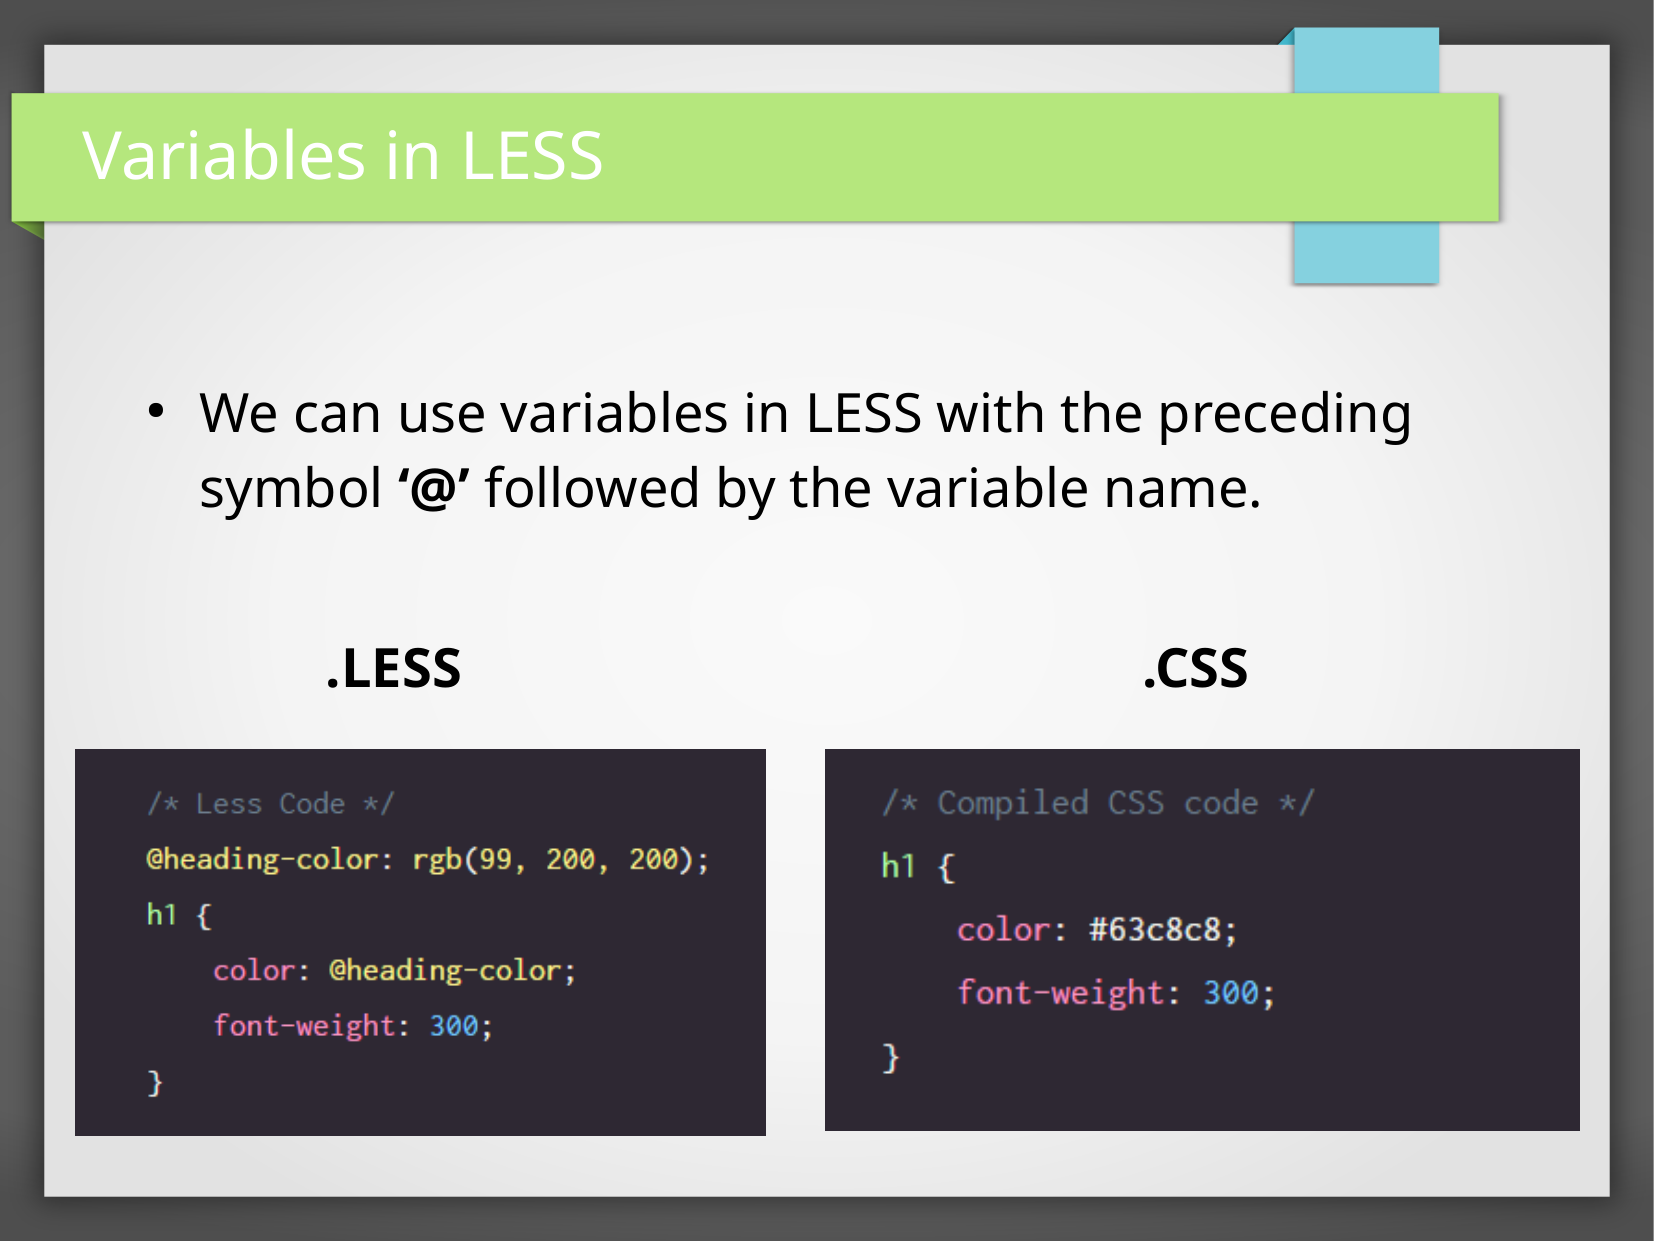

# Variables in LESS
We can use variables in LESS with the preceding symbol ‘@’ followed by the variable name.
.LESS
.CSS